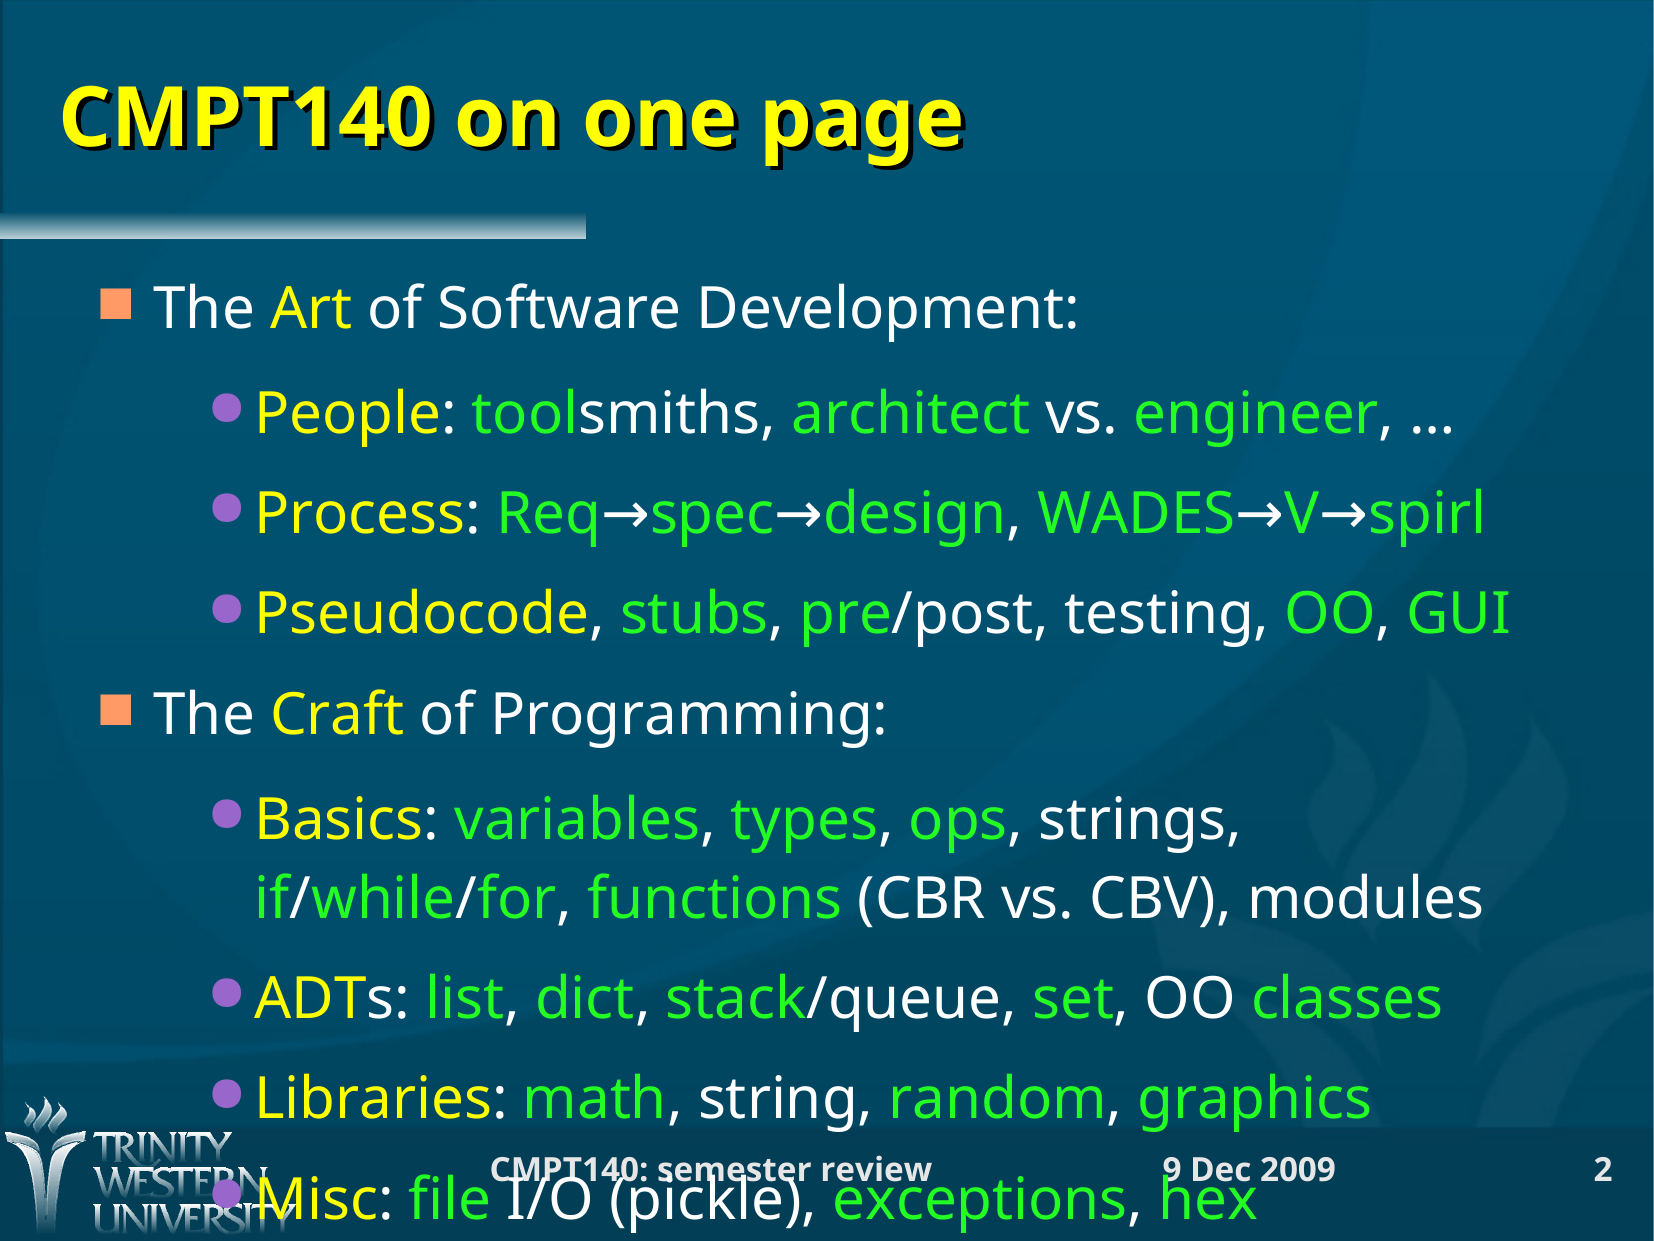

# CMPT140 on one page
The Art of Software Development:
People: toolsmiths, architect vs. engineer, …
Process: Req→spec→design, WADES→V→spirl
Pseudocode, stubs, pre/post, testing, OO, GUI
The Craft of Programming:
Basics: variables, types, ops, strings, if/while/for, functions (CBR vs. CBV), modules
ADTs: list, dict, stack/queue, set, OO classes
Libraries: math, string, random, graphics
Misc: file I/O (pickle), exceptions, hex
CMPT140: semester review
9 Dec 2009
2